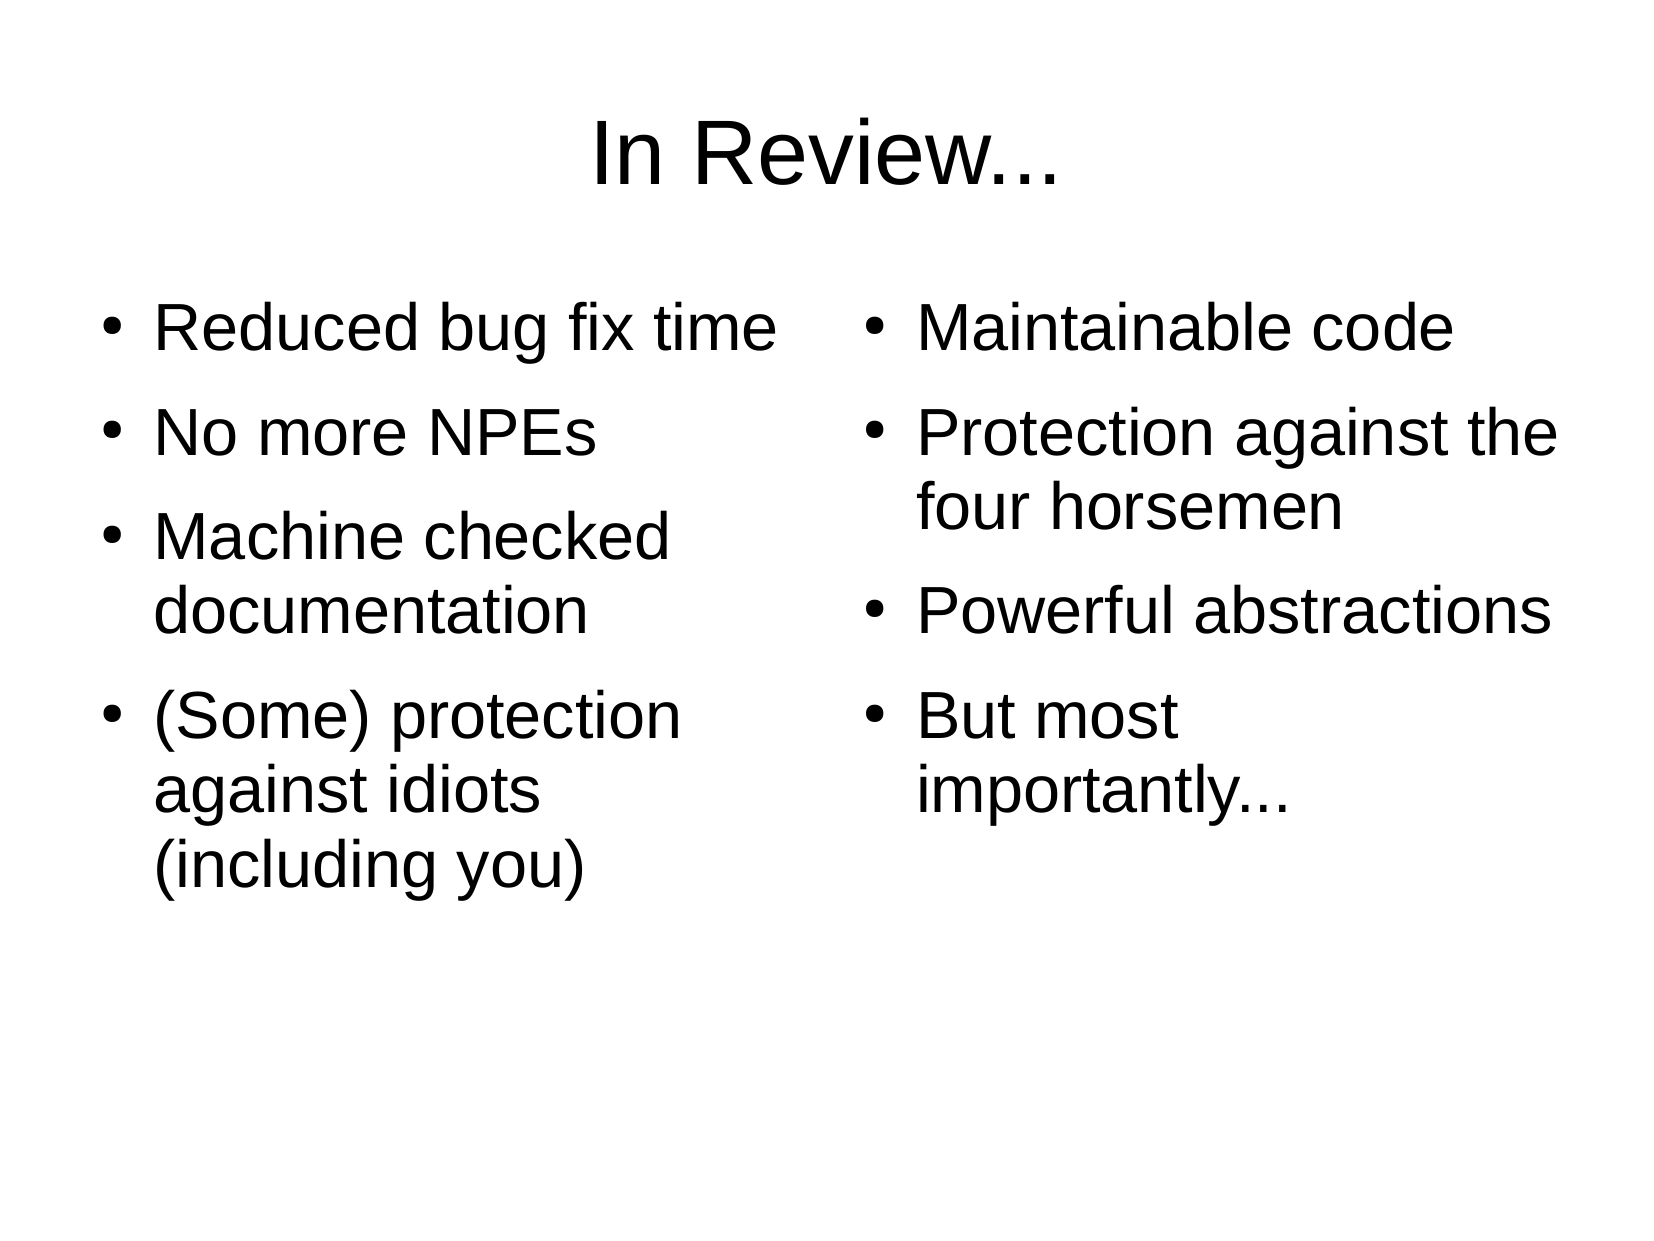

# In Review...
Reduced bug fix time
No more NPEs
Machine checked documentation
(Some) protection against idiots (including you)
Maintainable code
Protection against the four horsemen
Powerful abstractions
But most importantly...